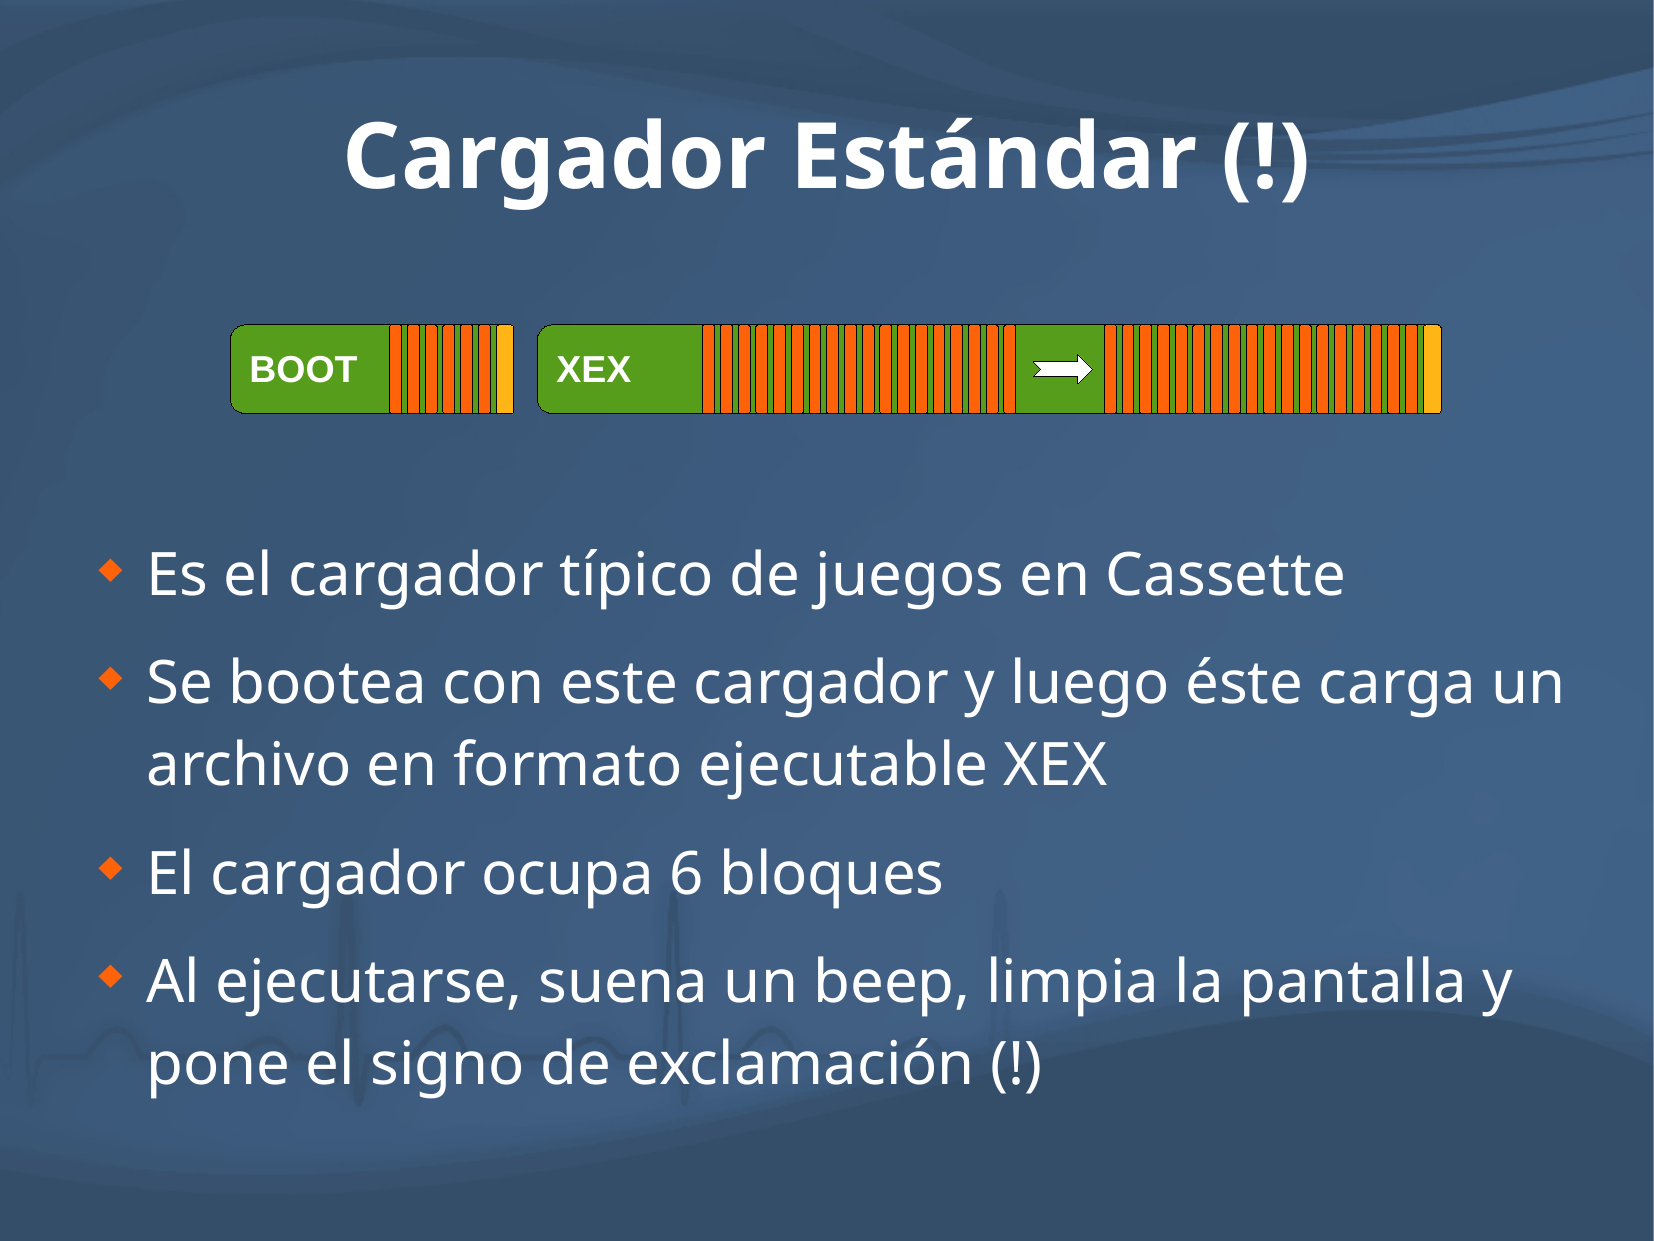

# Cargador Estándar (!)
BOOT
XEX
Es el cargador típico de juegos en Cassette
Se bootea con este cargador y luego éste carga un archivo en formato ejecutable XEX
El cargador ocupa 6 bloques
Al ejecutarse, suena un beep, limpia la pantalla y pone el signo de exclamación (!)